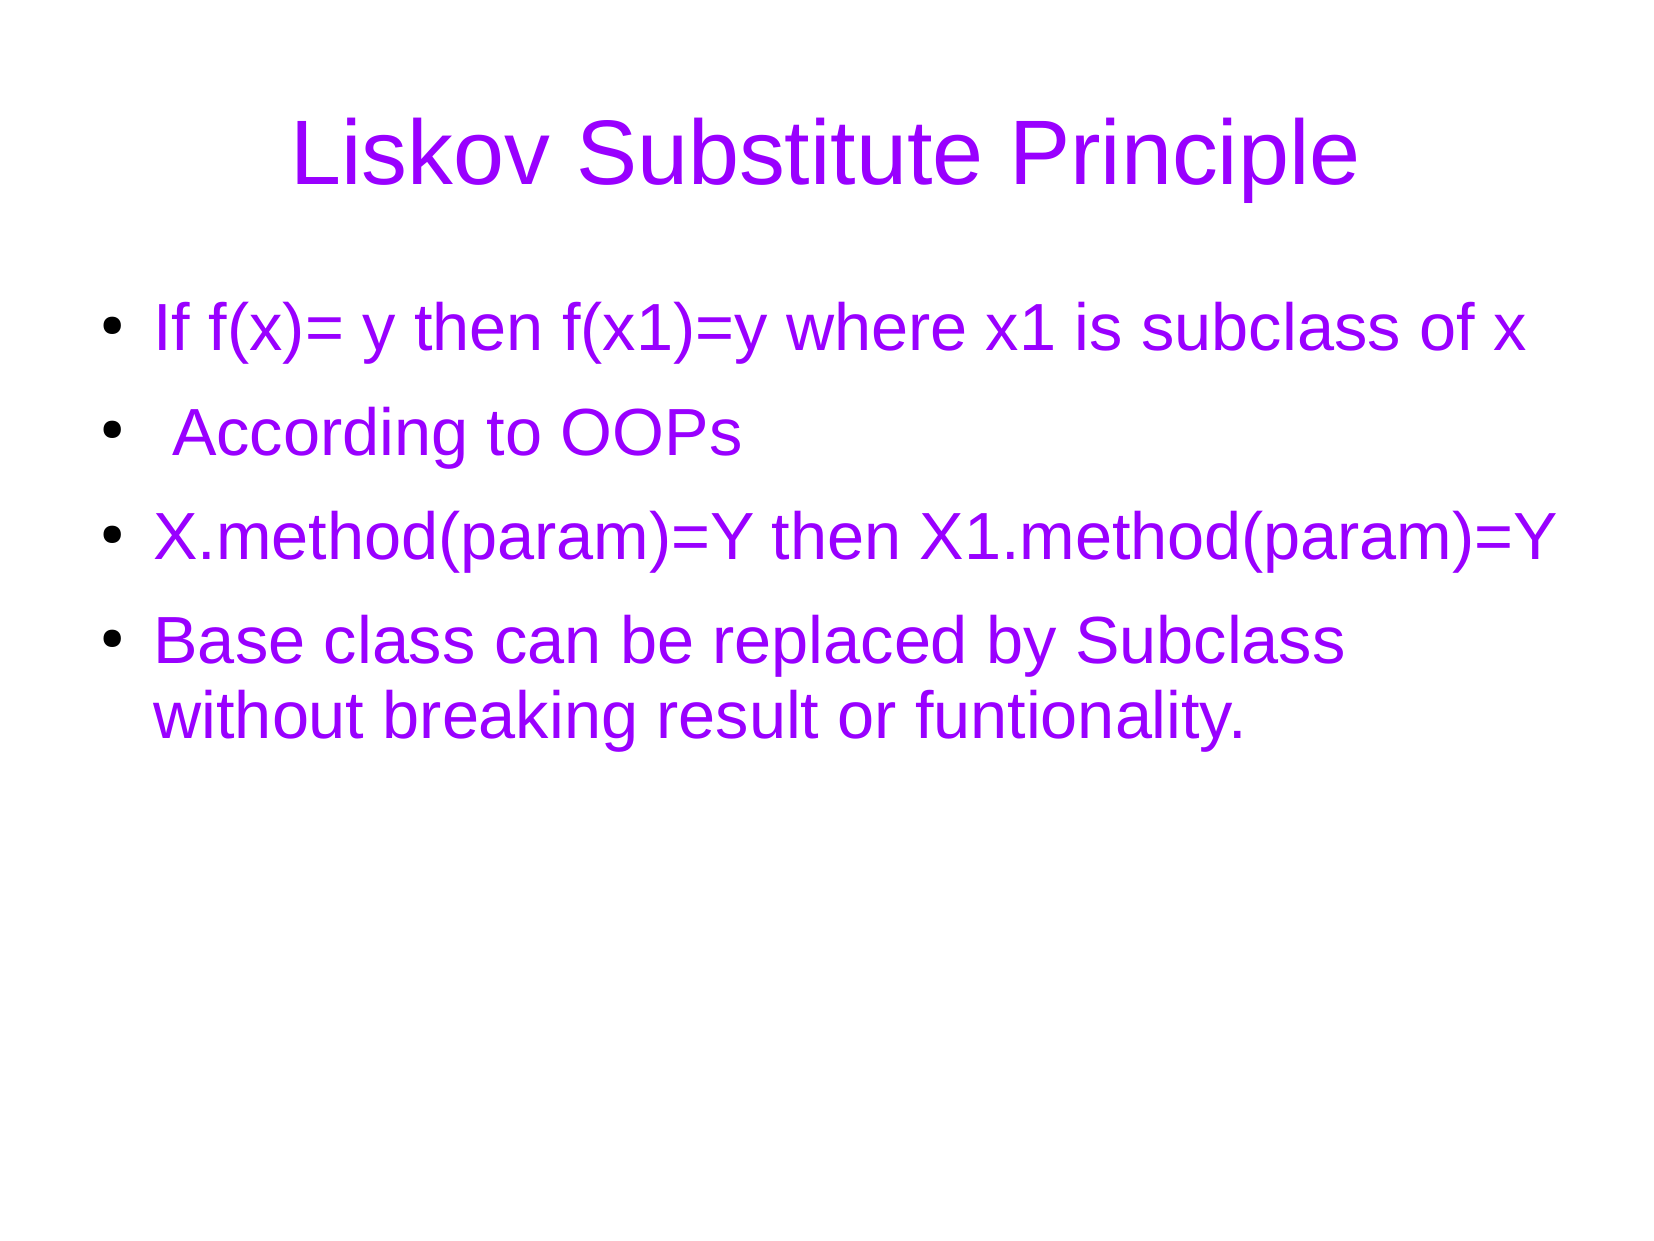

# Liskov Substitute Principle
If f(x)= y then f(x1)=y where x1 is subclass of x
 According to OOPs
X.method(param)=Y then X1.method(param)=Y
Base class can be replaced by Subclass without breaking result or funtionality.